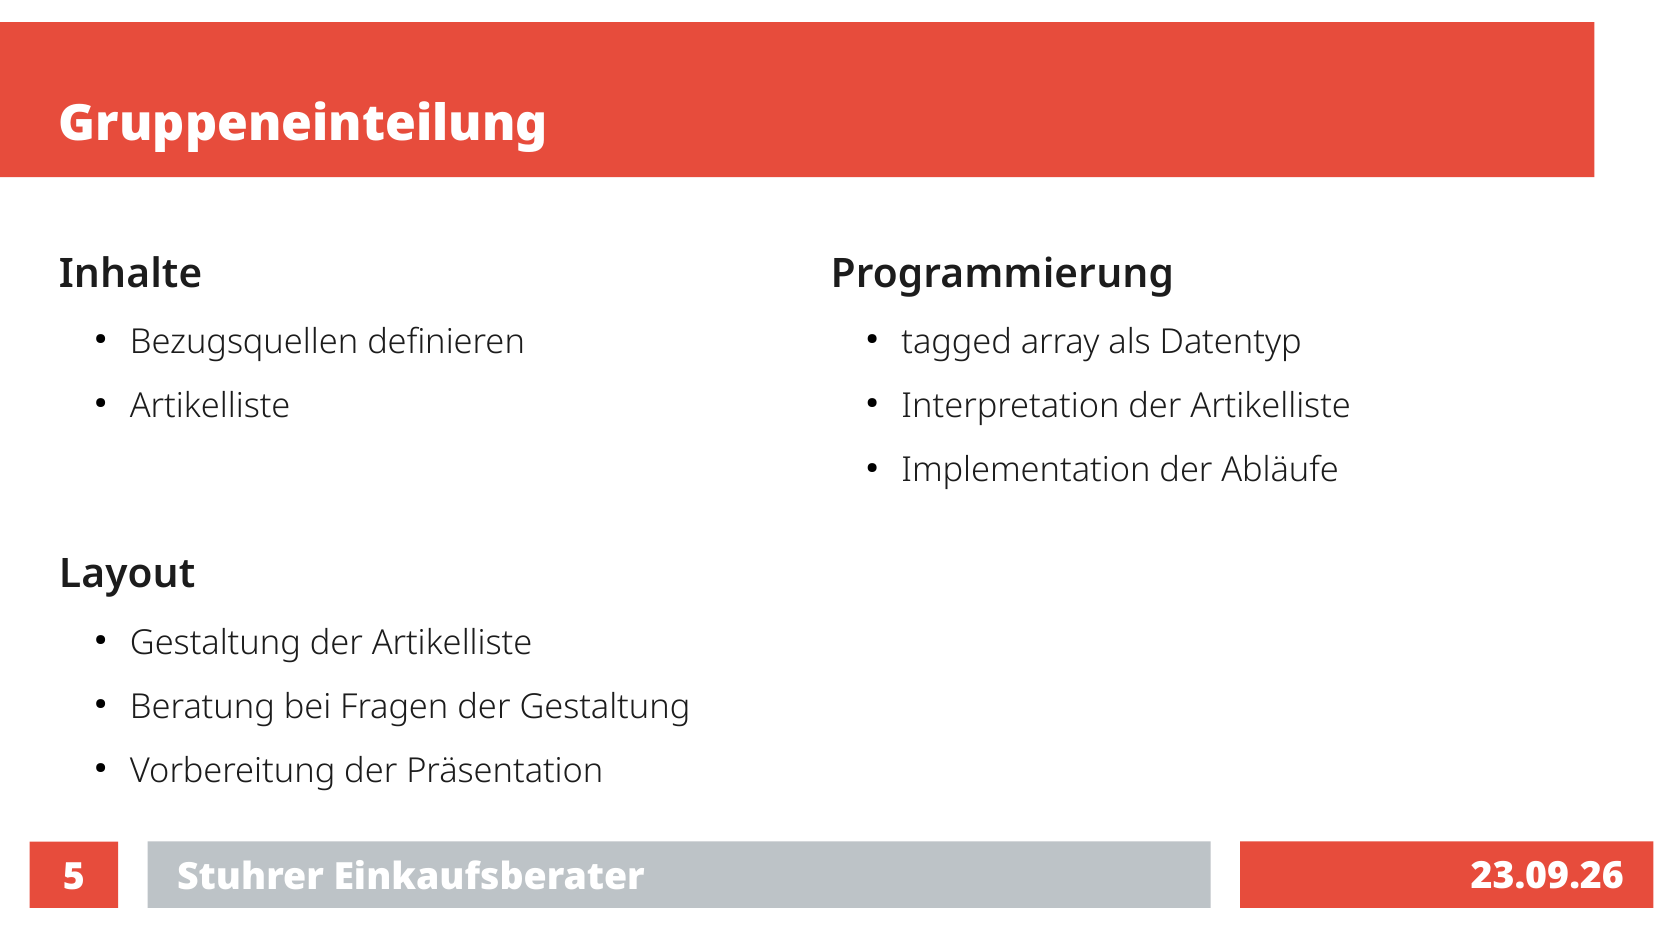

# Gruppeneinteilung
Inhalte
Bezugsquellen definieren
Artikelliste
Programmierung
tagged array als Datentyp
Interpretation der Artikelliste
Implementation der Abläufe
Layout
Gestaltung der Artikelliste
Beratung bei Fragen der Gestaltung
Vorbereitung der Präsentation
5
Stuhrer Einkaufsberater